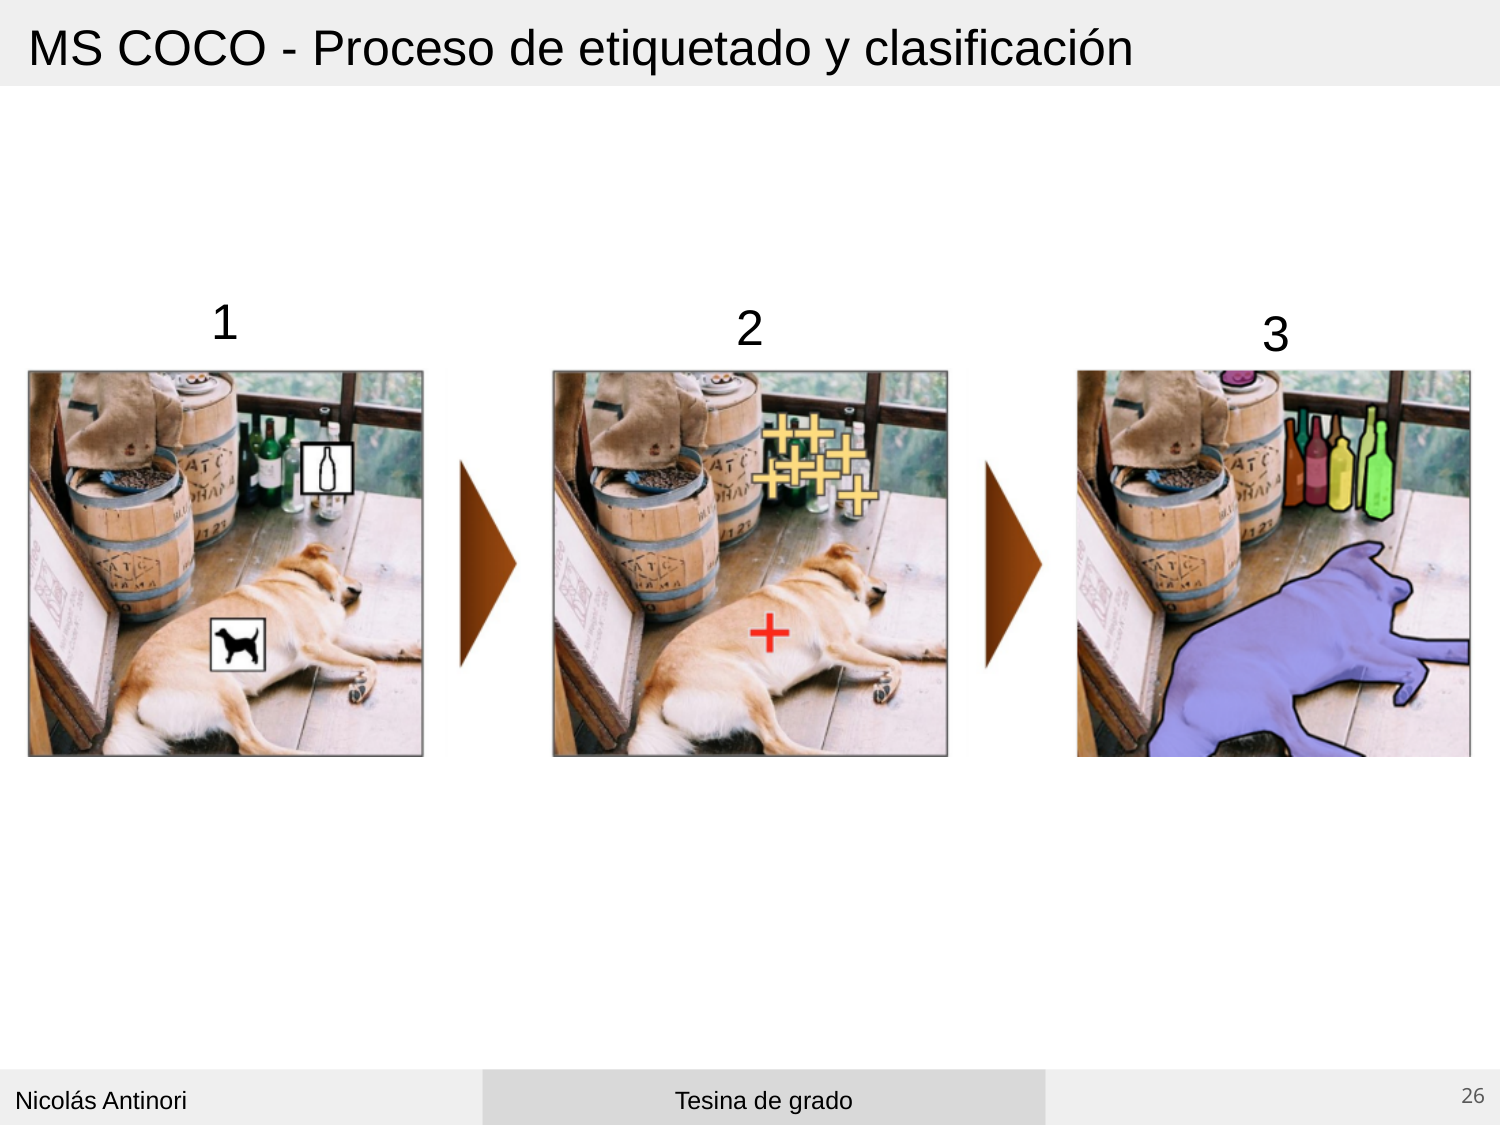

MS COCO - Proceso de etiquetado y clasificación
1
2
3
Nicolás Antinori
Tesina de grado